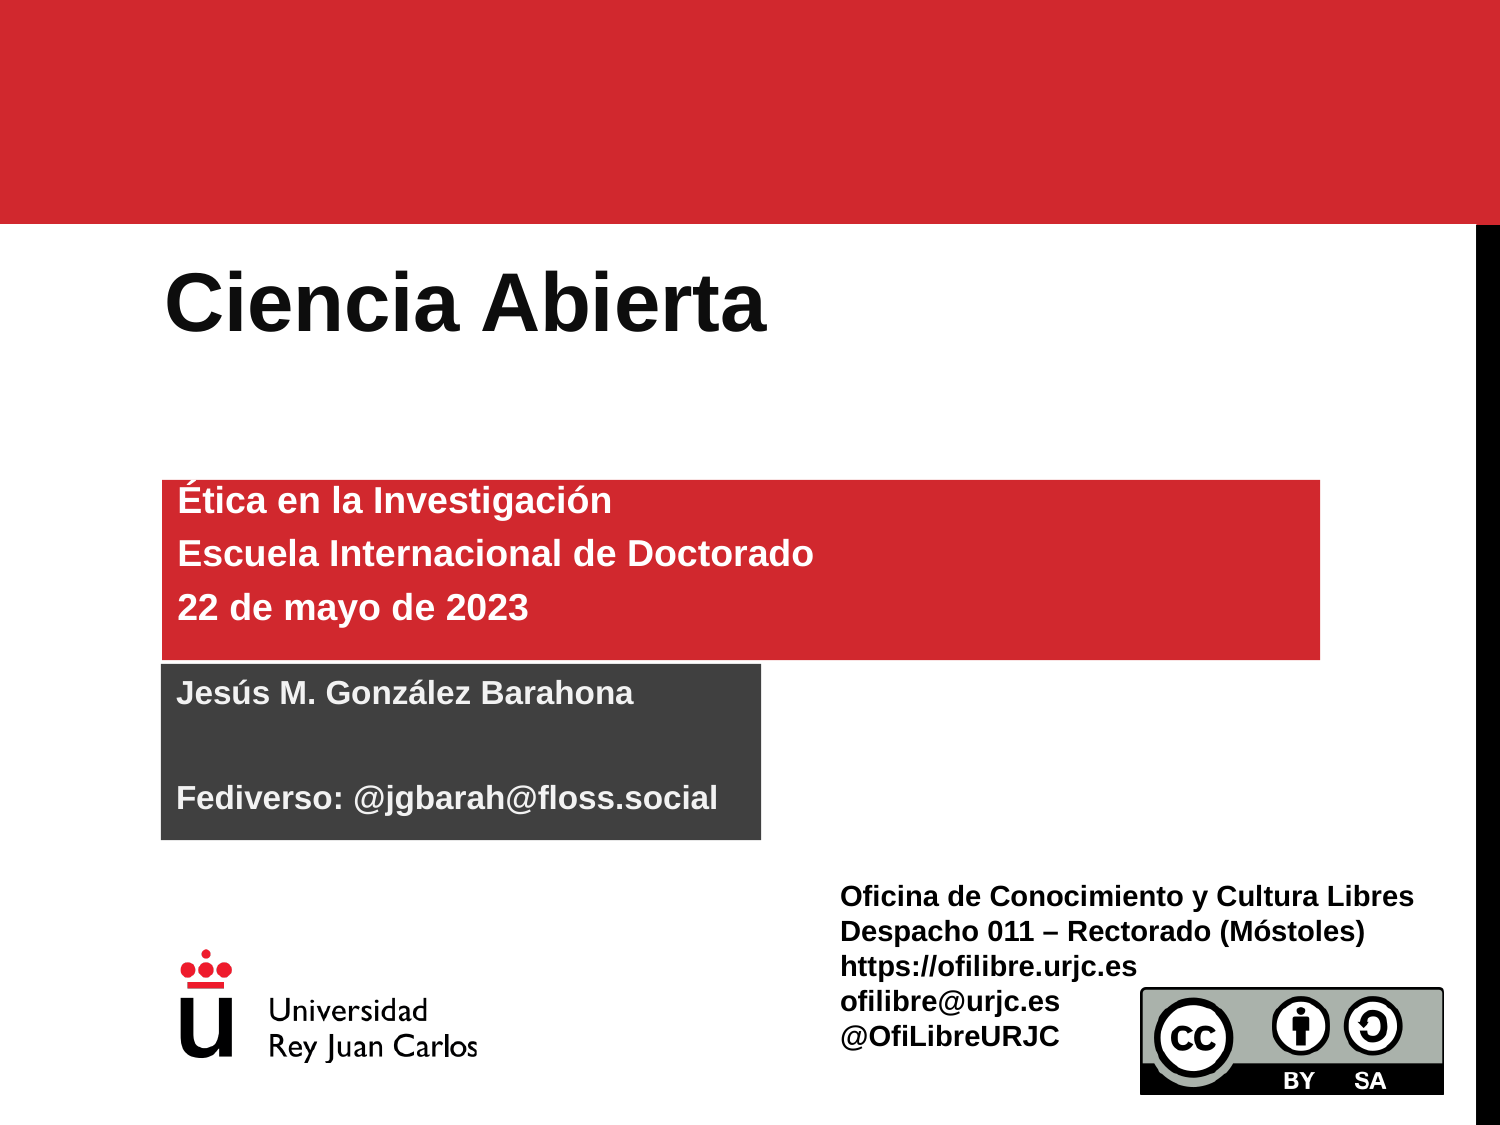

Ciencia Abierta
Ética en la Investigación
Escuela Internacional de Doctorado
22 de mayo de 2023
Jesús M. González Barahona
Fediverso: @jgbarah@floss.social
Oficina de Conocimiento y Cultura Libres
Despacho 011 – Rectorado (Móstoles)
https://ofilibre.urjc.es
ofilibre@urjc.es
@OfiLibreURJC